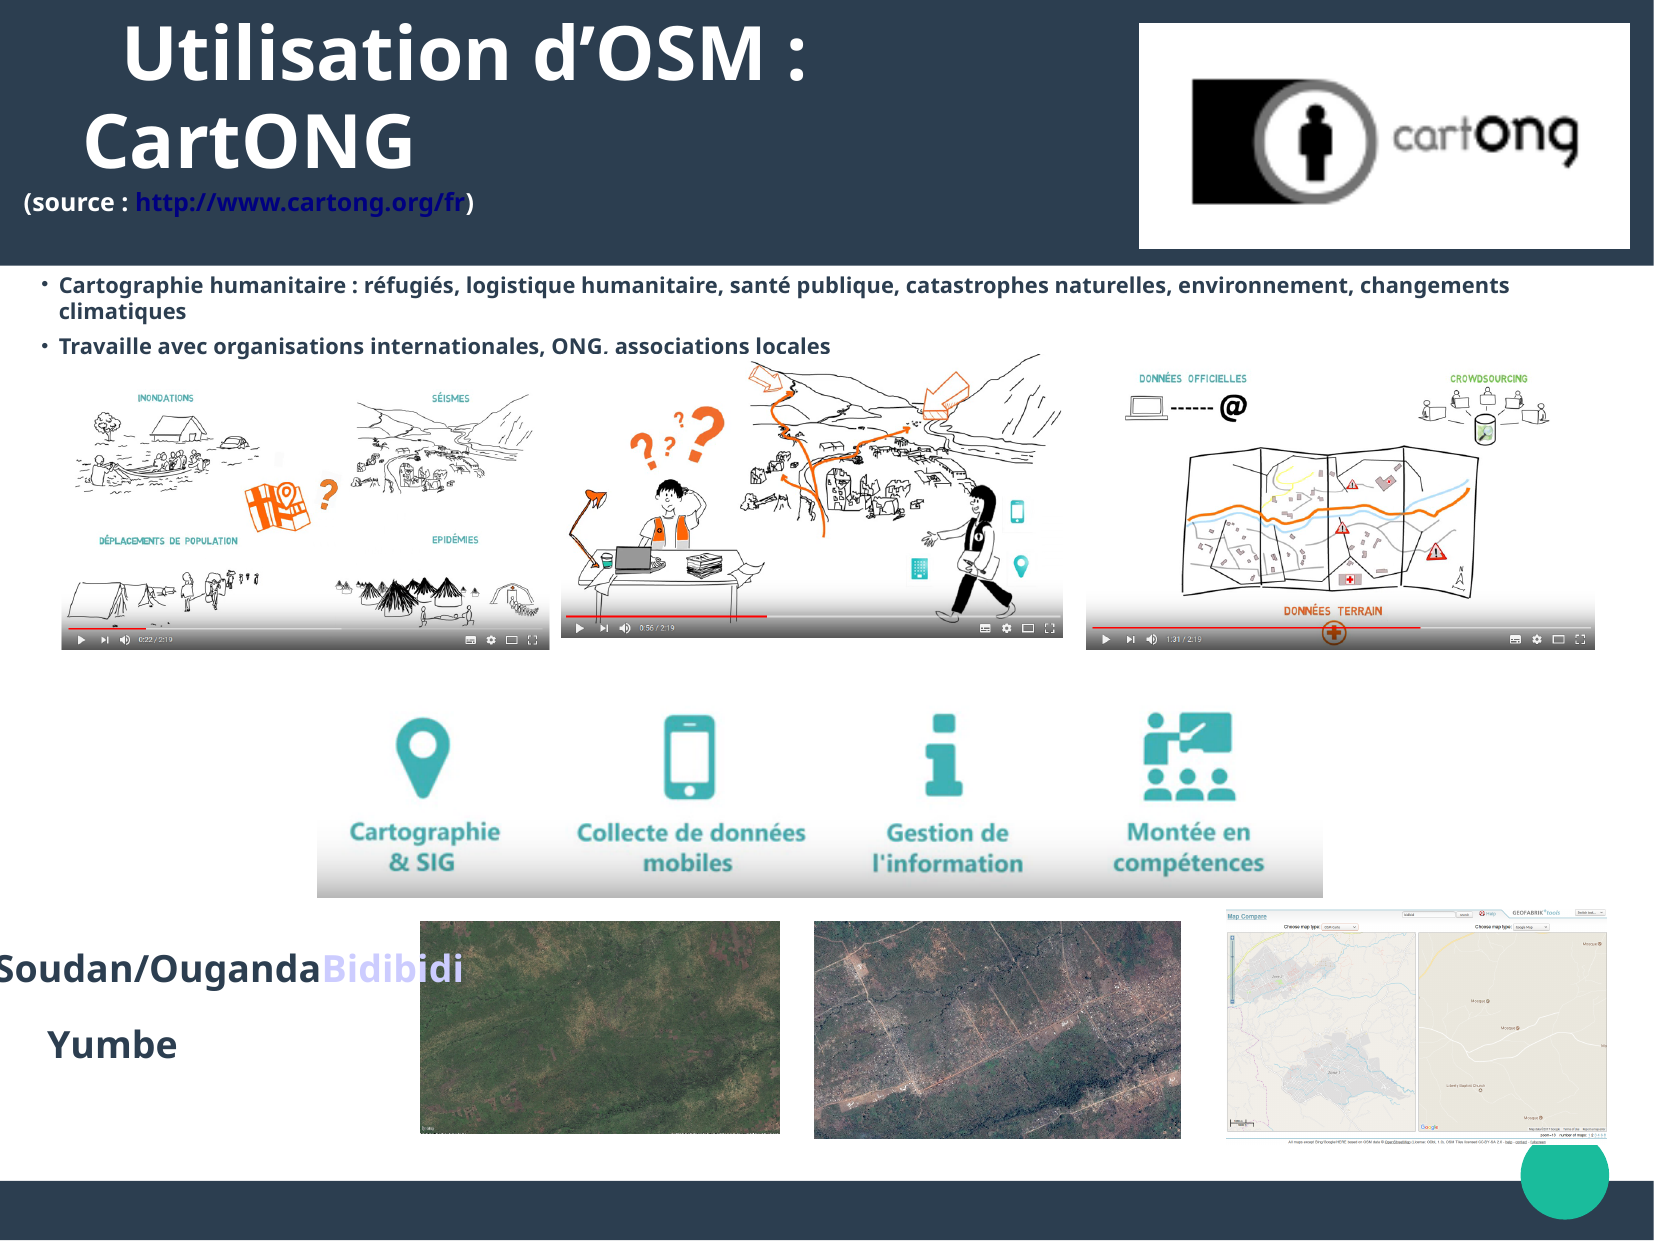

# Utilisation d’OSM : CartONG (source : http://www.cartong.org/fr)
Cartographie humanitaire : réfugiés, logistique humanitaire, santé publique, catastrophes naturelles, environnement, changements climatiques
Travaille avec organisations internationales, ONG, associations locales
Soudan/OugandaBidibidi Yumbe